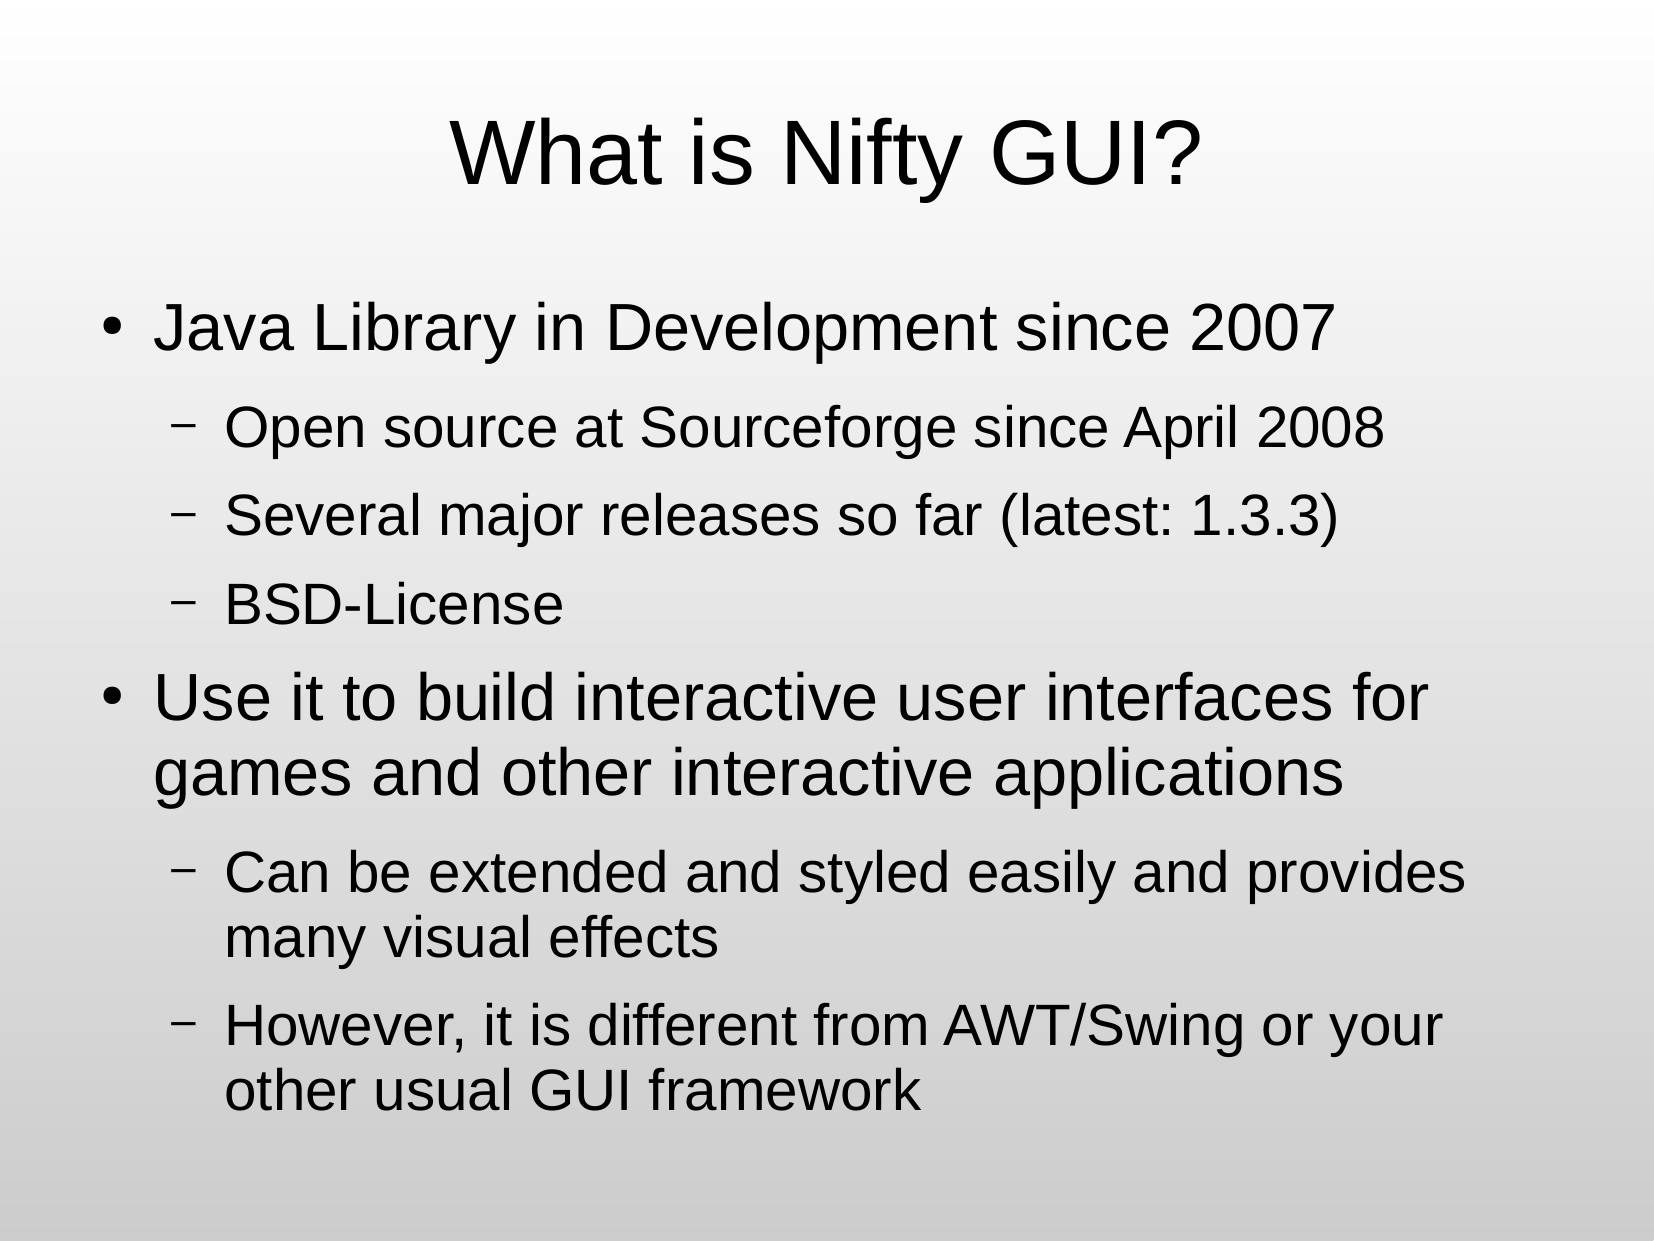

# What is Nifty GUI?
Java Library in Development since 2007
Open source at Sourceforge since April 2008
Several major releases so far (latest: 1.3.3)
BSD-License
Use it to build interactive user interfaces for games and other interactive applications
Can be extended and styled easily and provides many visual effects
However, it is different from AWT/Swing or your other usual GUI framework